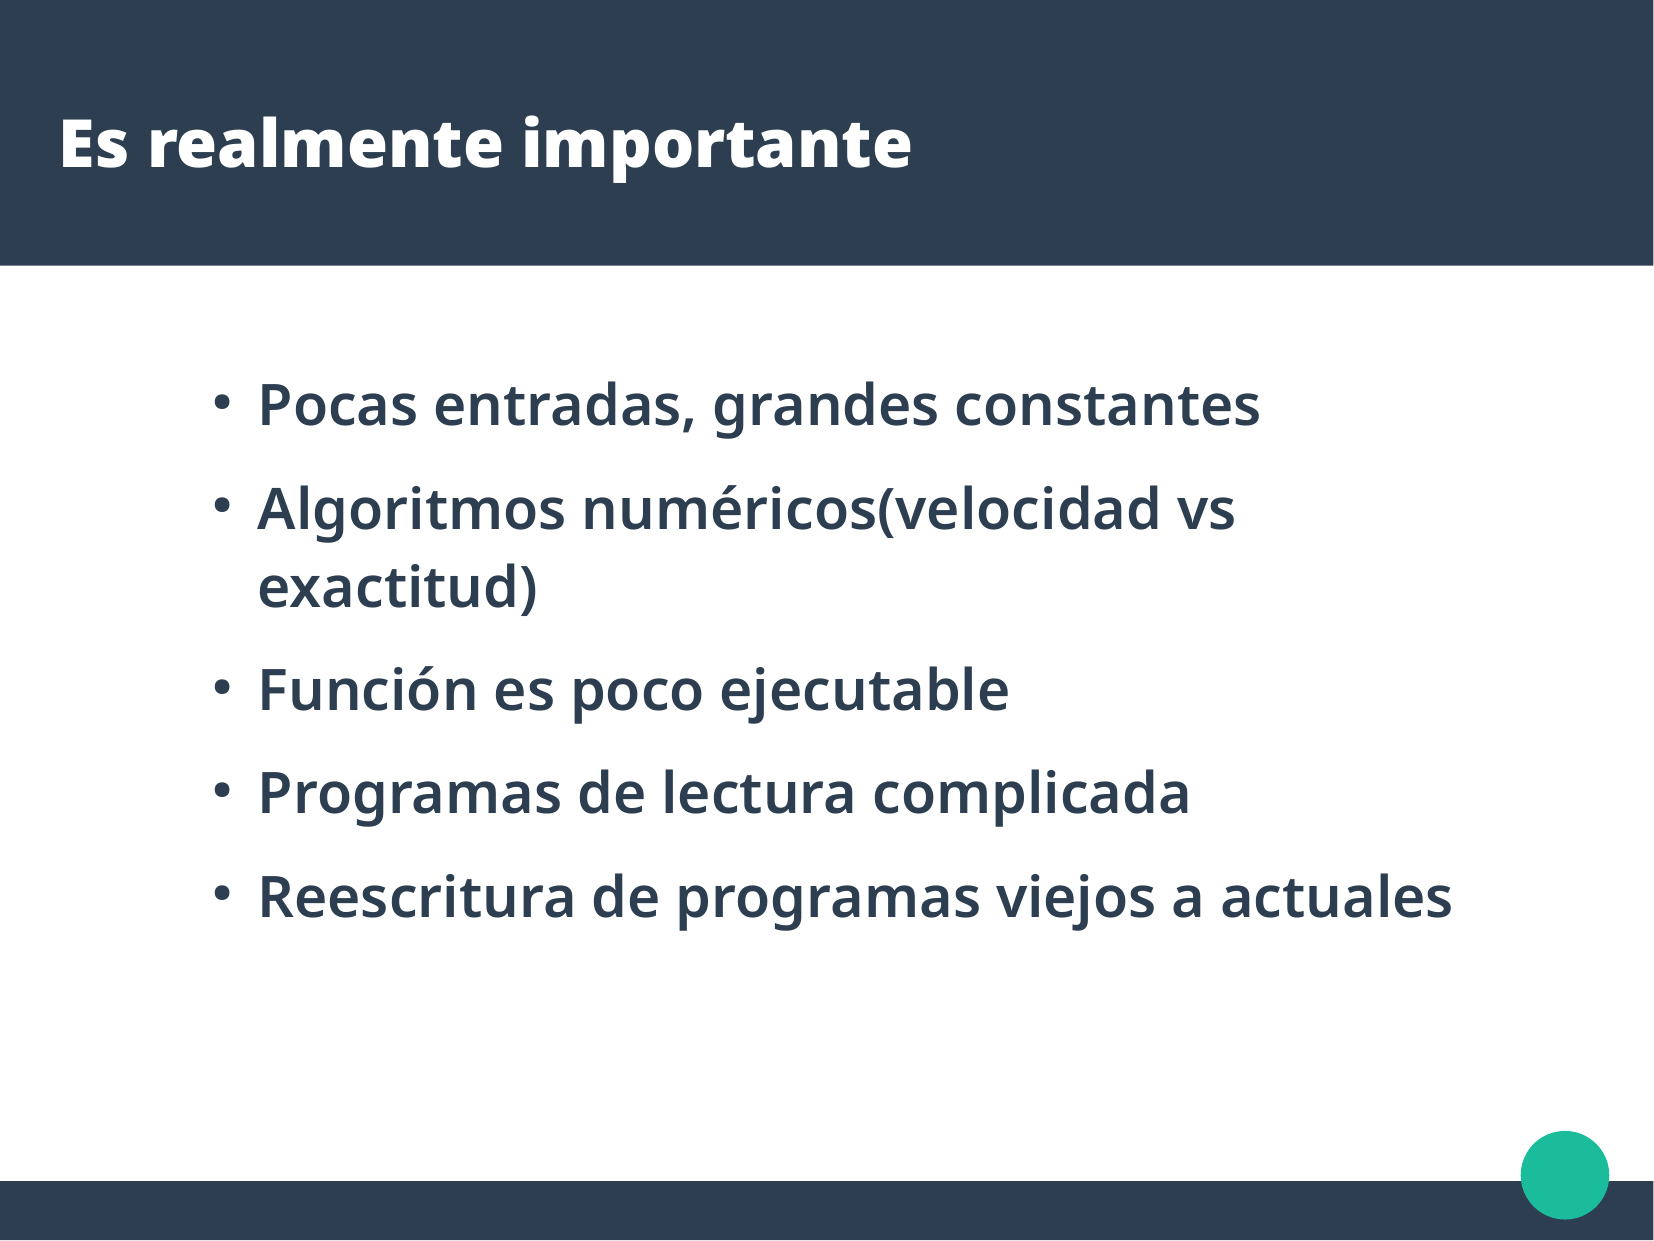

# Es realmente importante
Pocas entradas, grandes constantes
Algoritmos numéricos(velocidad vs exactitud)
Función es poco ejecutable
Programas de lectura complicada
Reescritura de programas viejos a actuales